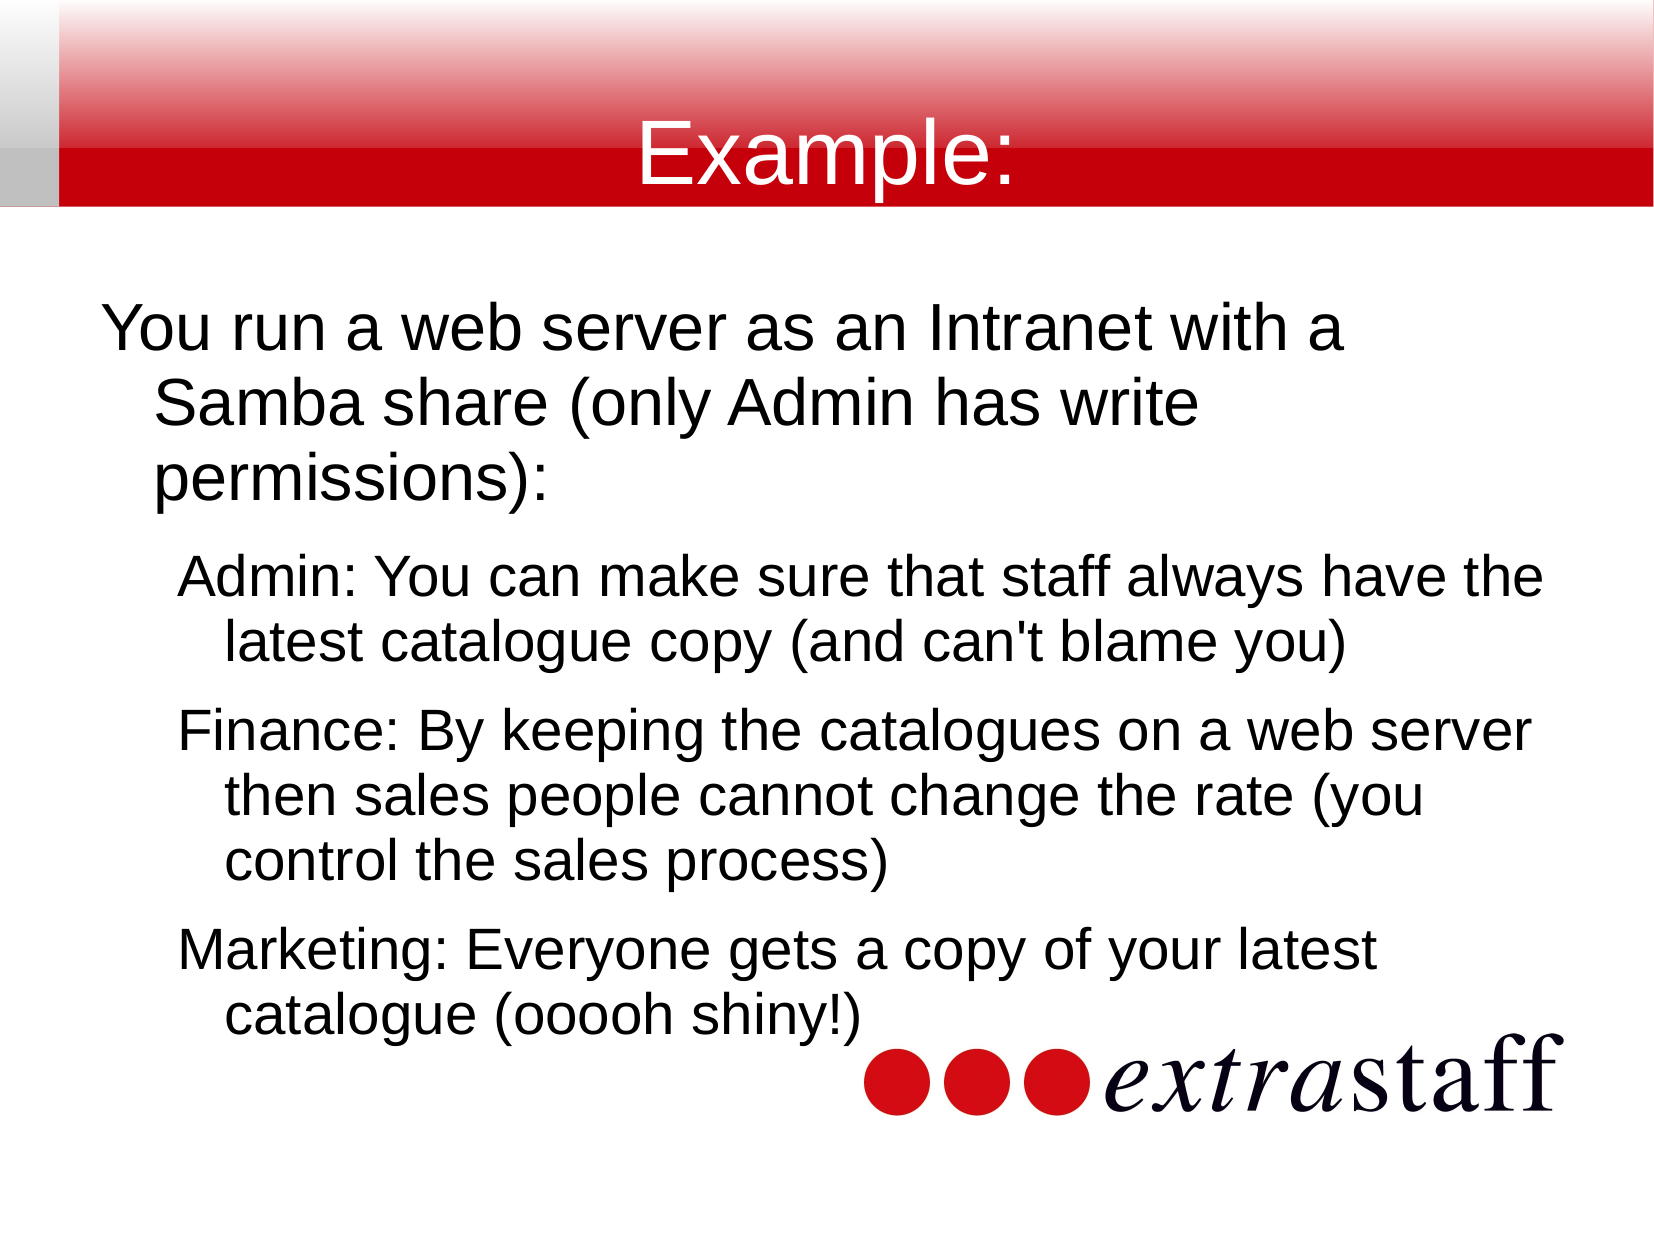

# Example:
You run a web server as an Intranet with a Samba share (only Admin has write permissions):
Admin: You can make sure that staff always have the latest catalogue copy (and can't blame you)
Finance: By keeping the catalogues on a web server then sales people cannot change the rate (you control the sales process)
Marketing: Everyone gets a copy of your latest catalogue (ooooh shiny!)